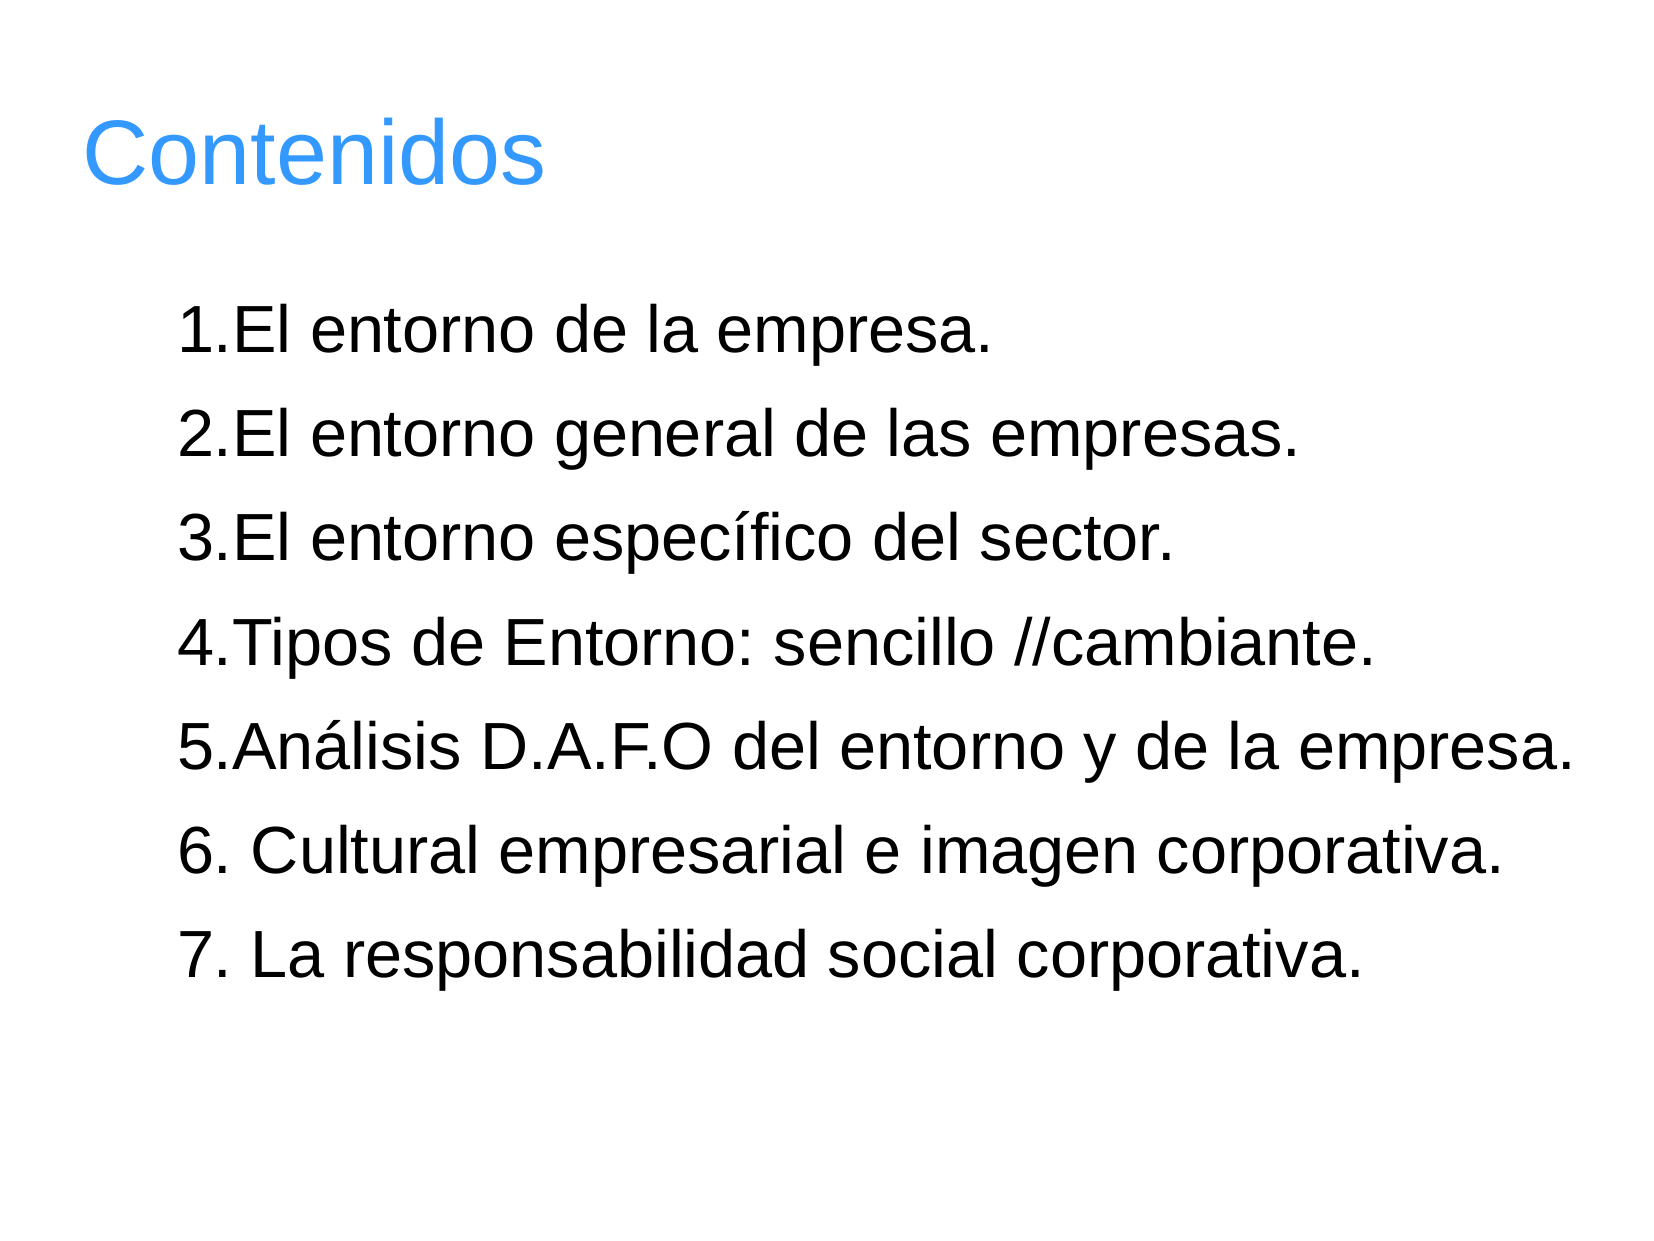

# Contenidos
1.El entorno de la empresa.
2.El entorno general de las empresas.
3.El entorno específico del sector.
4.Tipos de Entorno: sencillo //cambiante.
5.Análisis D.A.F.O del entorno y de la empresa.
6. Cultural empresarial e imagen corporativa.
7. La responsabilidad social corporativa.